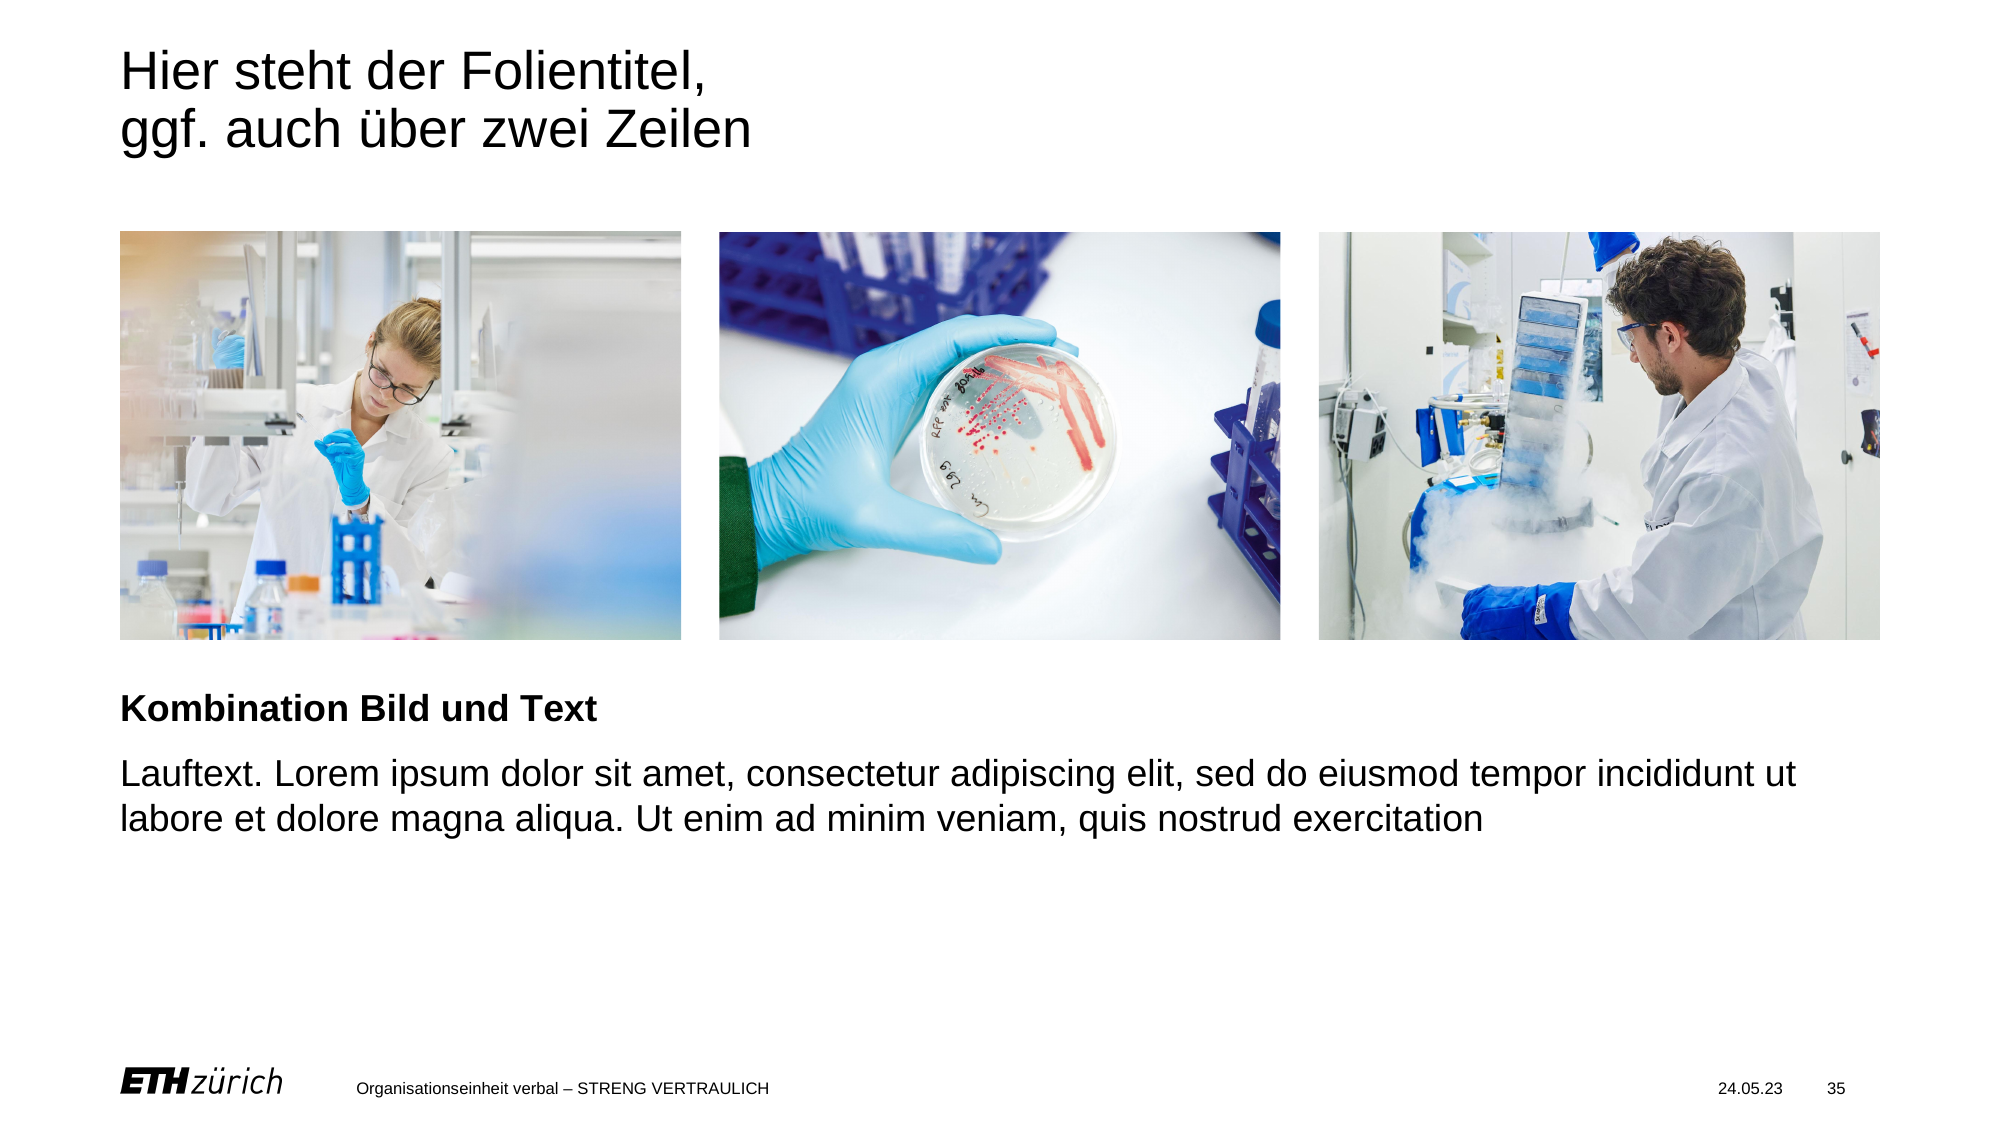

# Hier steht der Folientitel, ggf. auch über zwei Zeilen
Kombination Bild und Text
Lauftext. Lorem ipsum dolor sit amet, consectetur adipiscing elit, sed do eiusmod tempor incididunt ut labore et dolore magna aliqua. Ut enim ad minim veniam, quis nostrud exercitation
Organisationseinheit verbal – STRENG VERTRAULICH
24.05.23